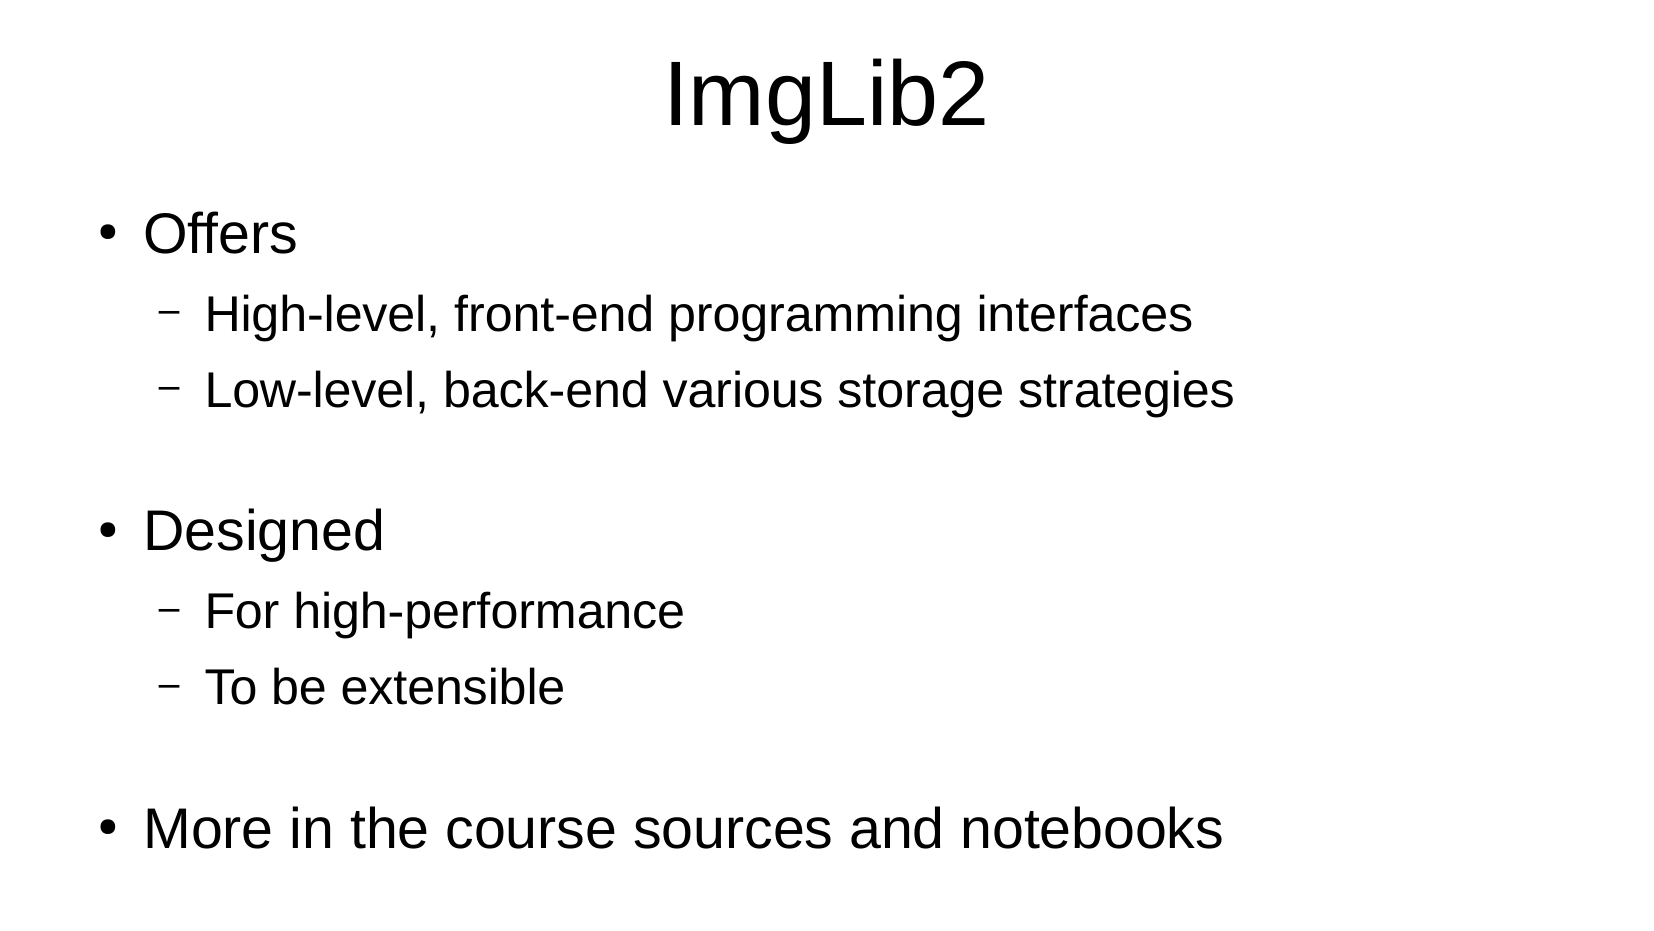

# ImgLib2
Offers
High-level, front-end programming interfaces
Low-level, back-end various storage strategies
Designed
For high-performance
To be extensible
More in the course sources and notebooks